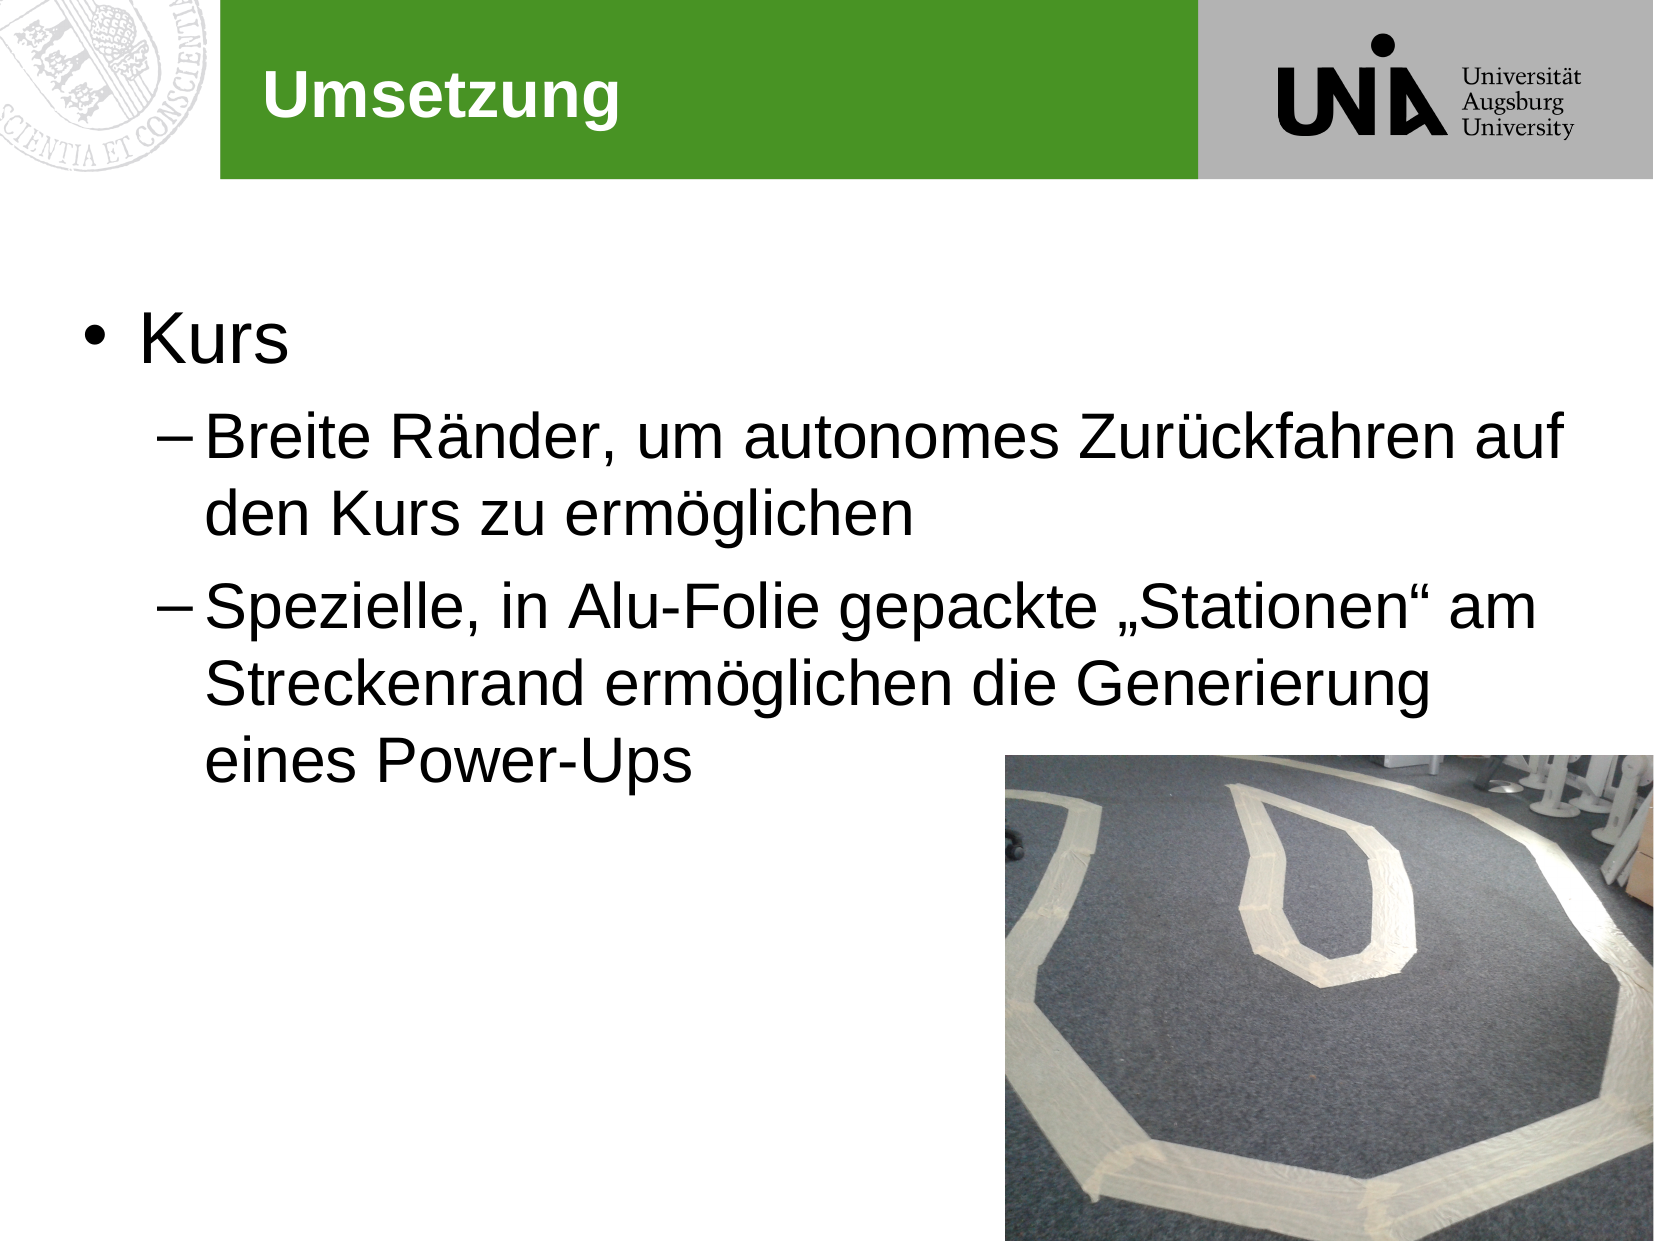

# Umsetzung
Kurs
Breite Ränder, um autonomes Zurückfahren auf den Kurs zu ermöglichen
Spezielle, in Alu-Folie gepackte „Stationen“ am Streckenrand ermöglichen die Generierung eines Power-Ups
7